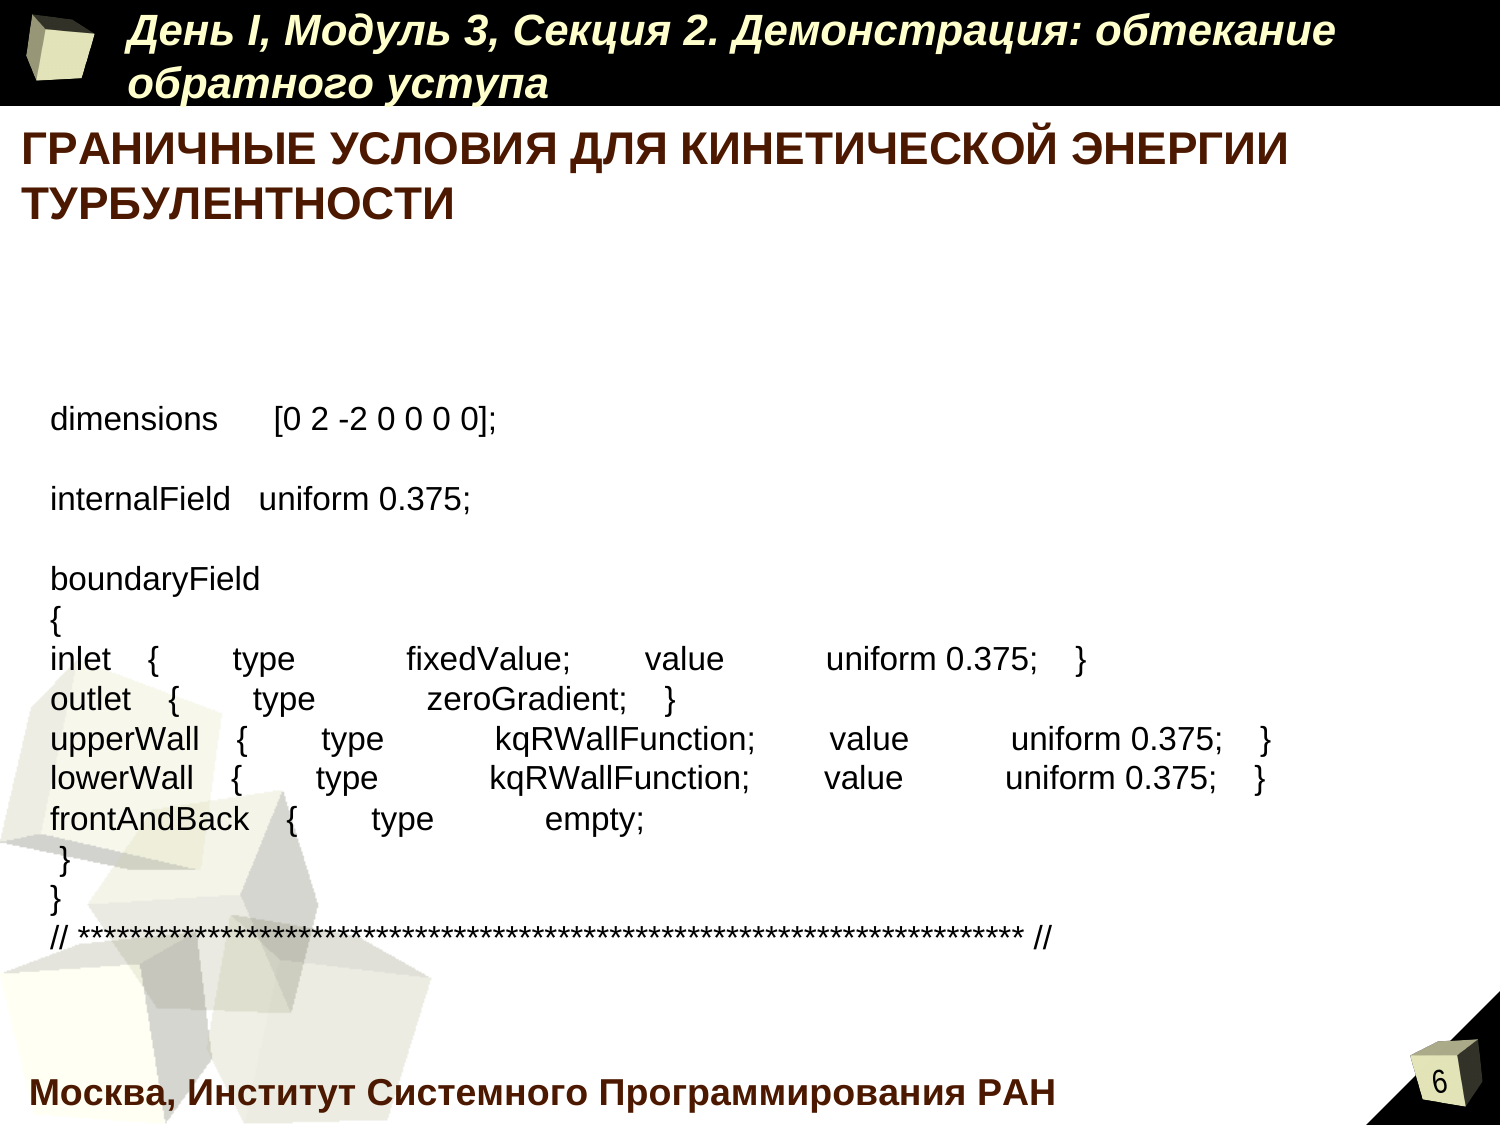

ГРАНИЧНЫЕ УСЛОВИЯ ДЛЯ КИНЕТИЧЕСКОЙ ЭНЕРГИИ ТУРБУЛЕНТНОСТИ
dimensions [0 2 -2 0 0 0 0];
internalField uniform 0.375;
boundaryField
{
inlet { type fixedValue; value uniform 0.375; }
outlet { type zeroGradient; }
upperWall { type kqRWallFunction; value uniform 0.375; }
lowerWall { type kqRWallFunction; value uniform 0.375; }
frontAndBack { type empty;
 }
}
// ************************************************************************* //